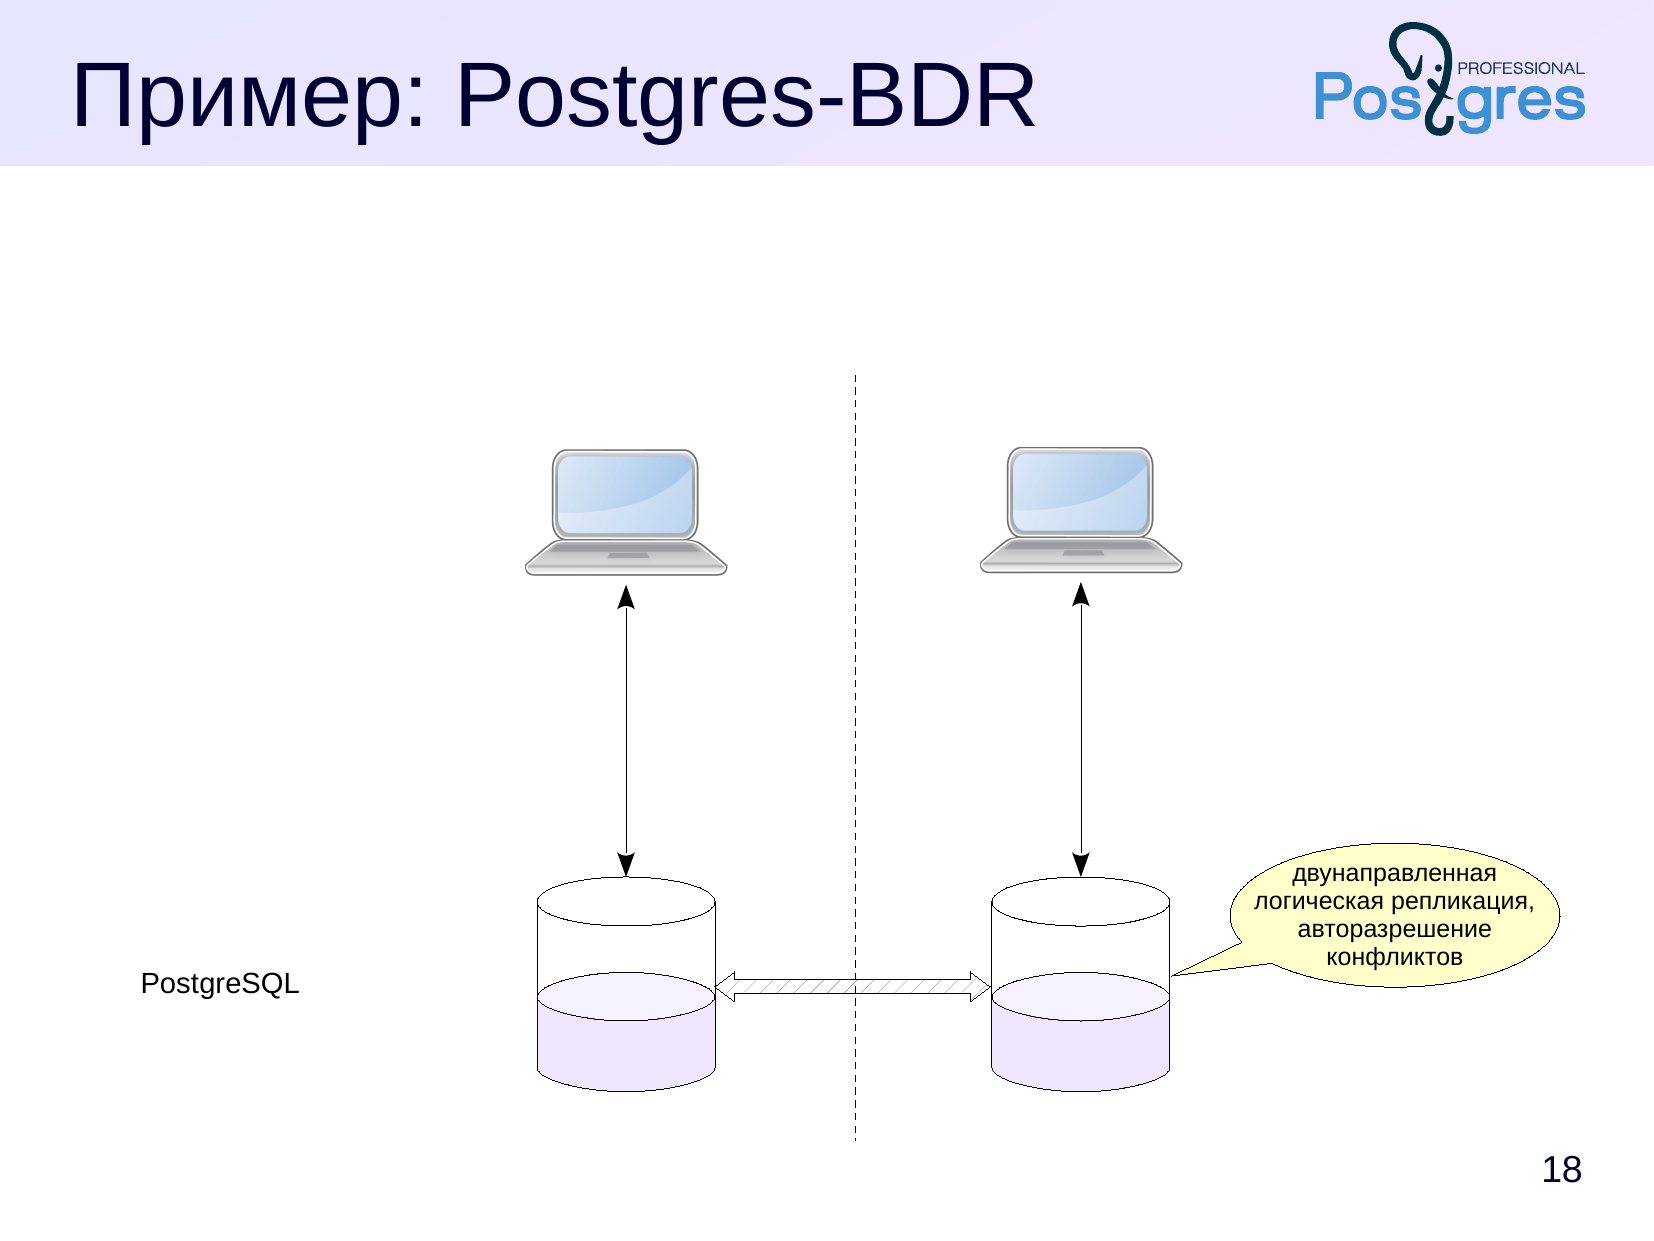

# Пример: Postgres-BDR
двунаправленная
логическая репликация,
авторазрешение
конфликтов
PostgreSQL